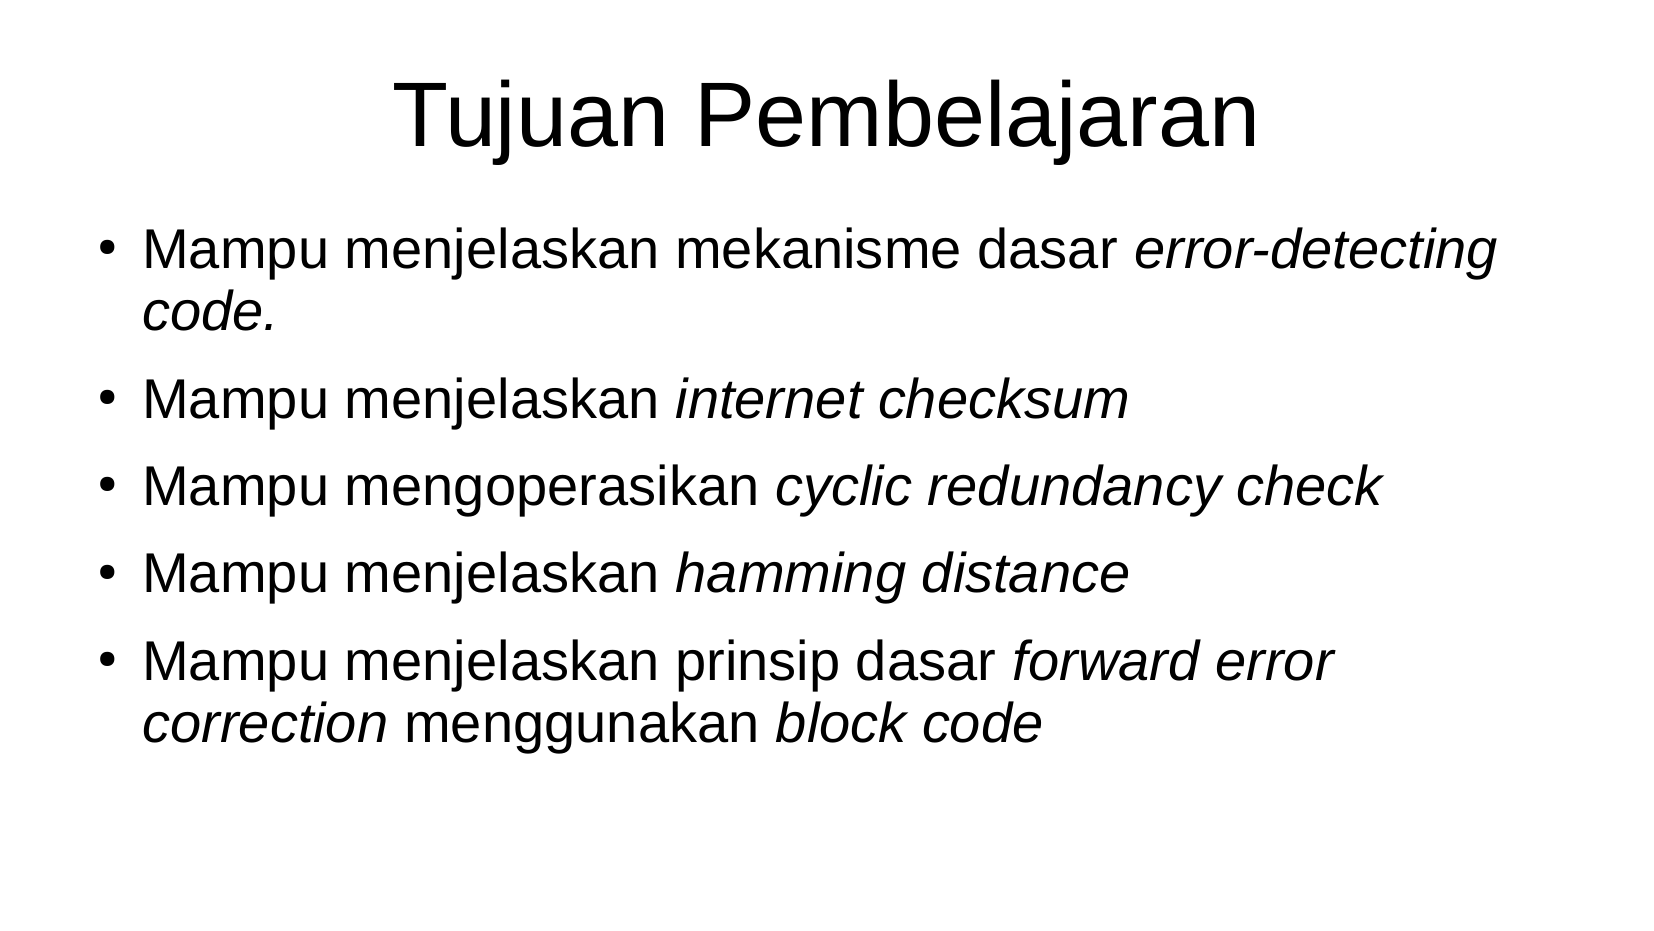

# Tujuan Pembelajaran
Mampu menjelaskan mekanisme dasar error-detecting code.
Mampu menjelaskan internet checksum
Mampu mengoperasikan cyclic redundancy check
Mampu menjelaskan hamming distance
Mampu menjelaskan prinsip dasar forward error correction menggunakan block code